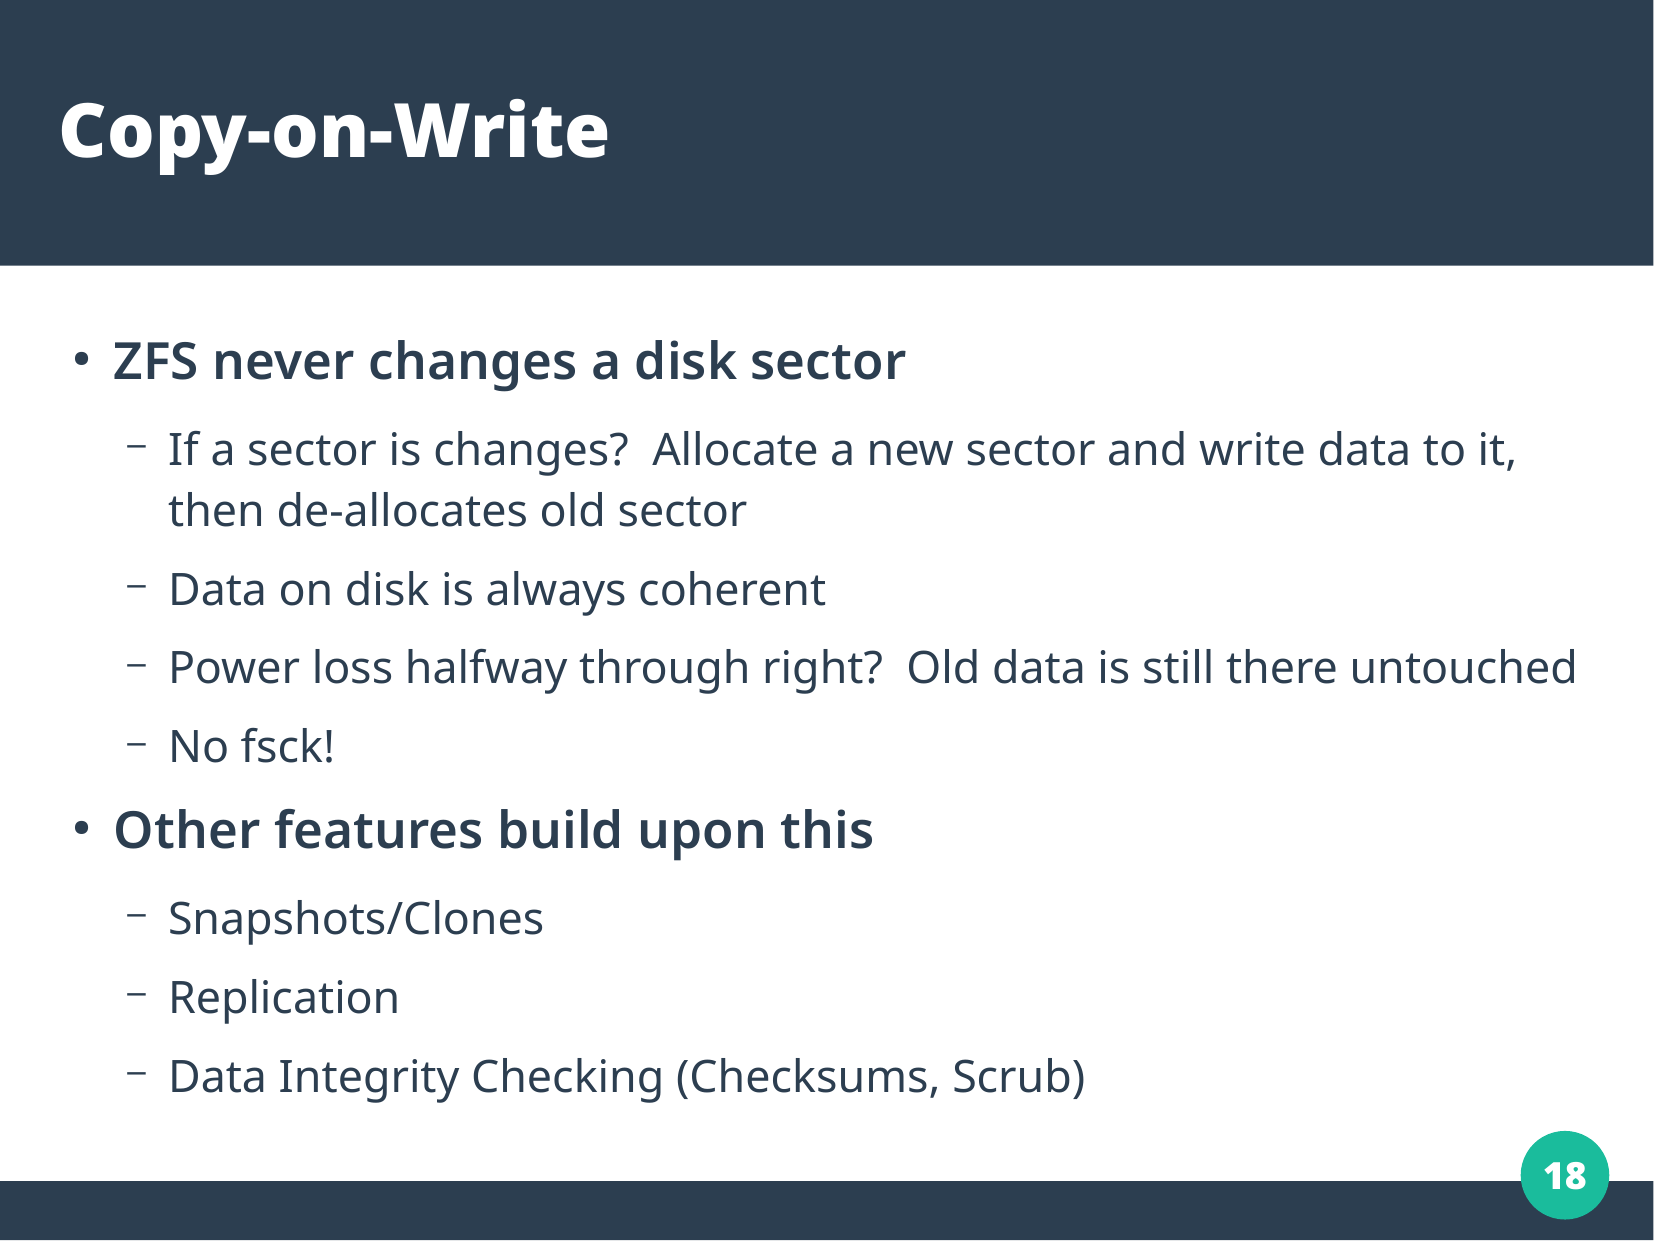

# Copy-on-Write
ZFS never changes a disk sector
If a sector is changes? Allocate a new sector and write data to it, then de-allocates old sector
Data on disk is always coherent
Power loss halfway through right? Old data is still there untouched
No fsck!
Other features build upon this
Snapshots/Clones
Replication
Data Integrity Checking (Checksums, Scrub)
18